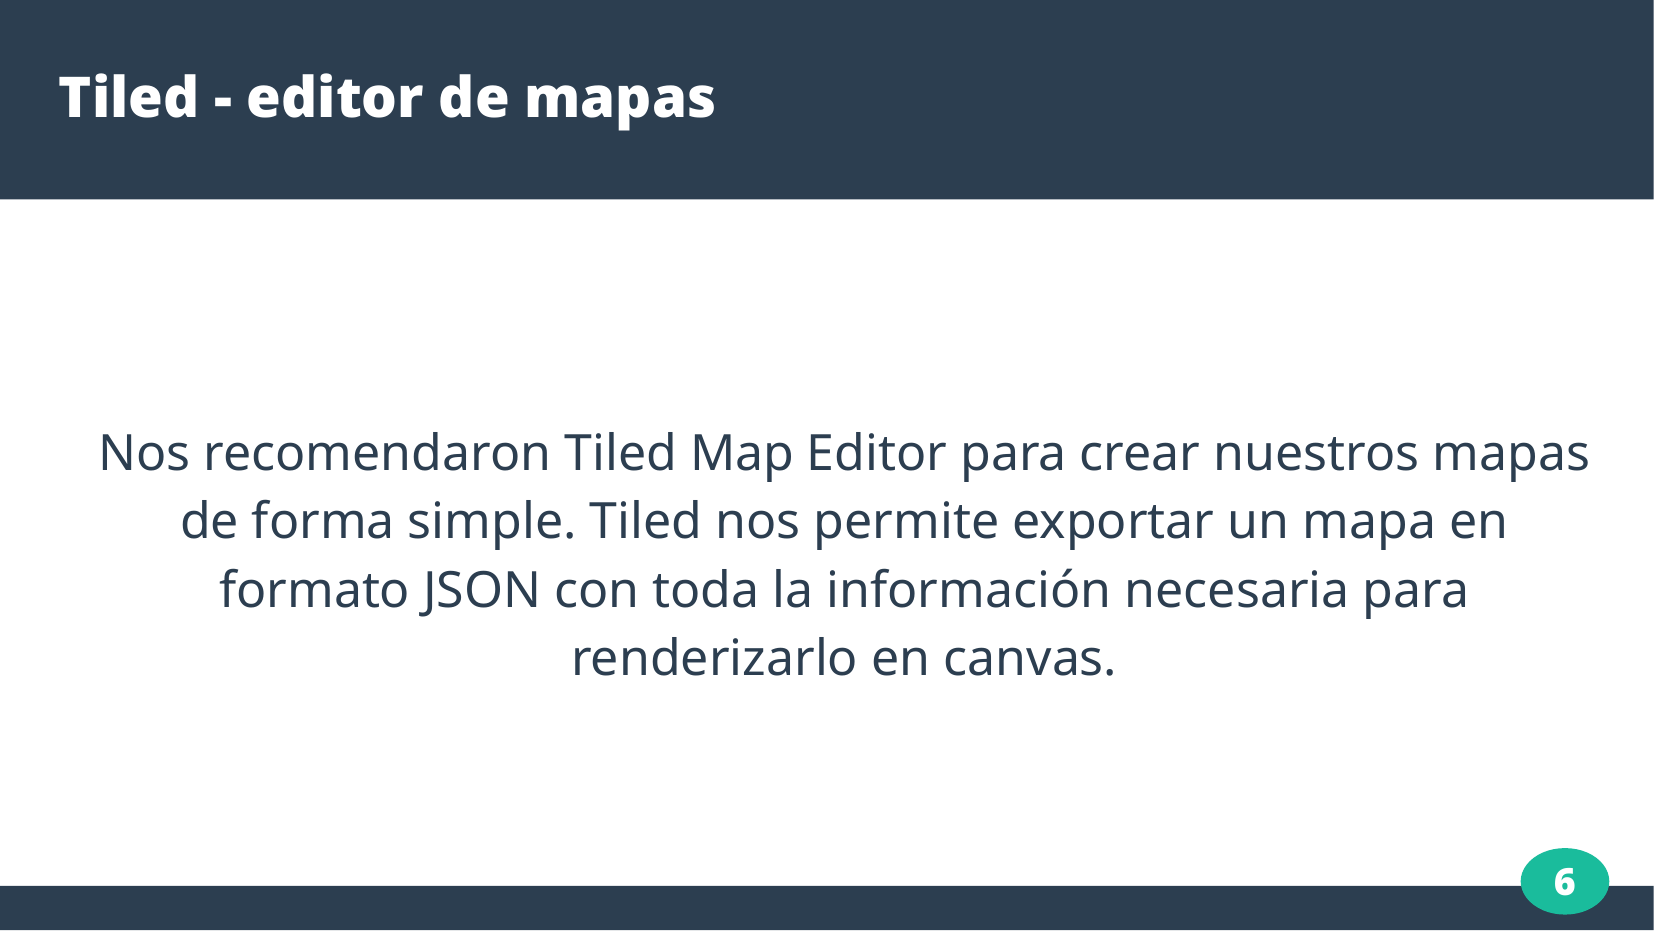

# Tiled - editor de mapas
Nos recomendaron Tiled Map Editor para crear nuestros mapas de forma simple. Tiled nos permite exportar un mapa en formato JSON con toda la información necesaria para renderizarlo en canvas.
6